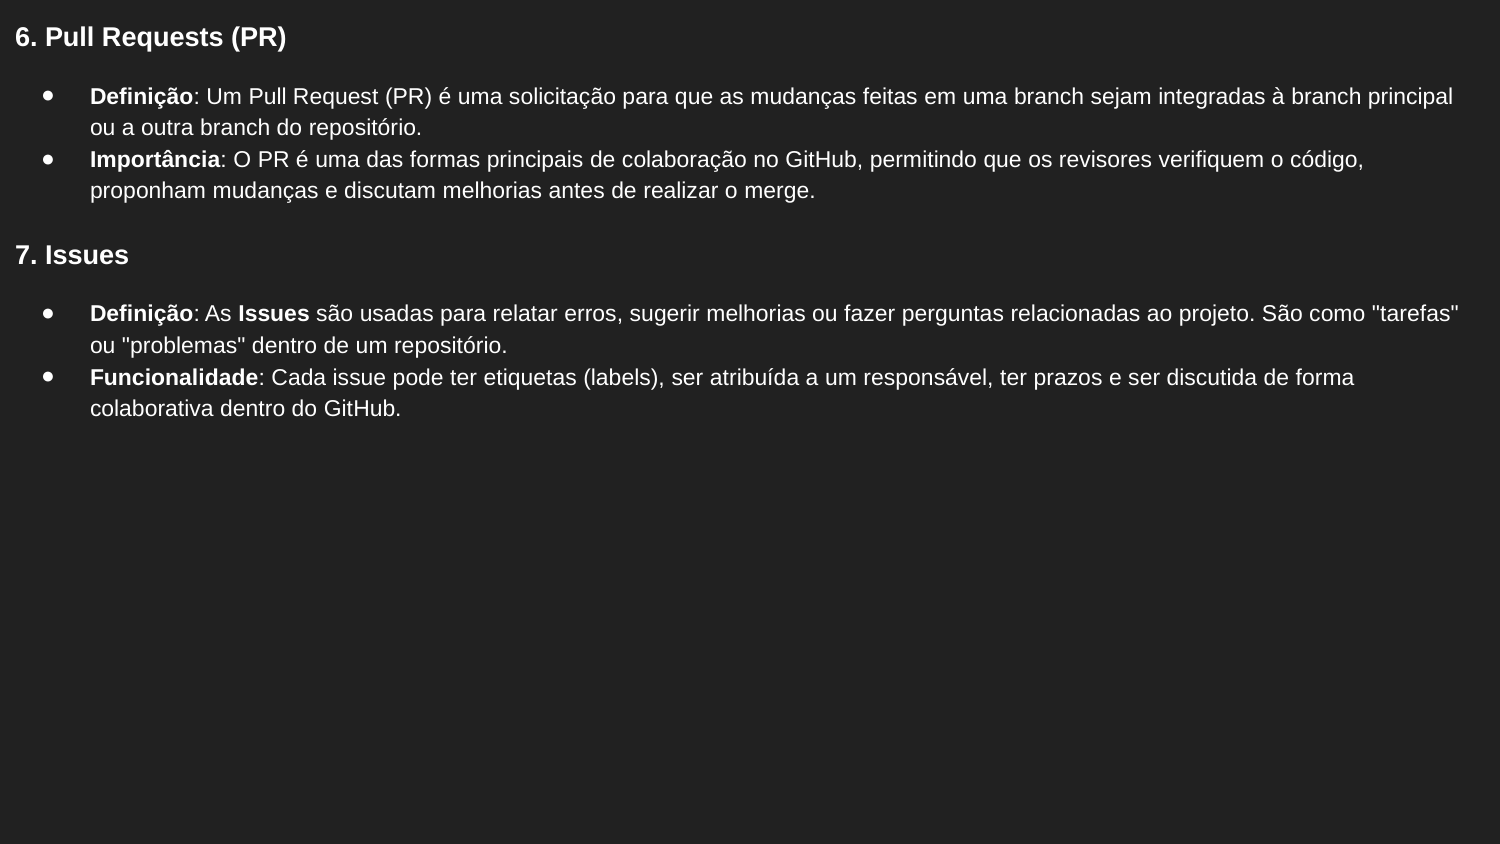

6. Pull Requests (PR)
Definição: Um Pull Request (PR) é uma solicitação para que as mudanças feitas em uma branch sejam integradas à branch principal ou a outra branch do repositório.
Importância: O PR é uma das formas principais de colaboração no GitHub, permitindo que os revisores verifiquem o código, proponham mudanças e discutam melhorias antes de realizar o merge.
7. Issues
Definição: As Issues são usadas para relatar erros, sugerir melhorias ou fazer perguntas relacionadas ao projeto. São como "tarefas" ou "problemas" dentro de um repositório.
Funcionalidade: Cada issue pode ter etiquetas (labels), ser atribuída a um responsável, ter prazos e ser discutida de forma colaborativa dentro do GitHub.
#